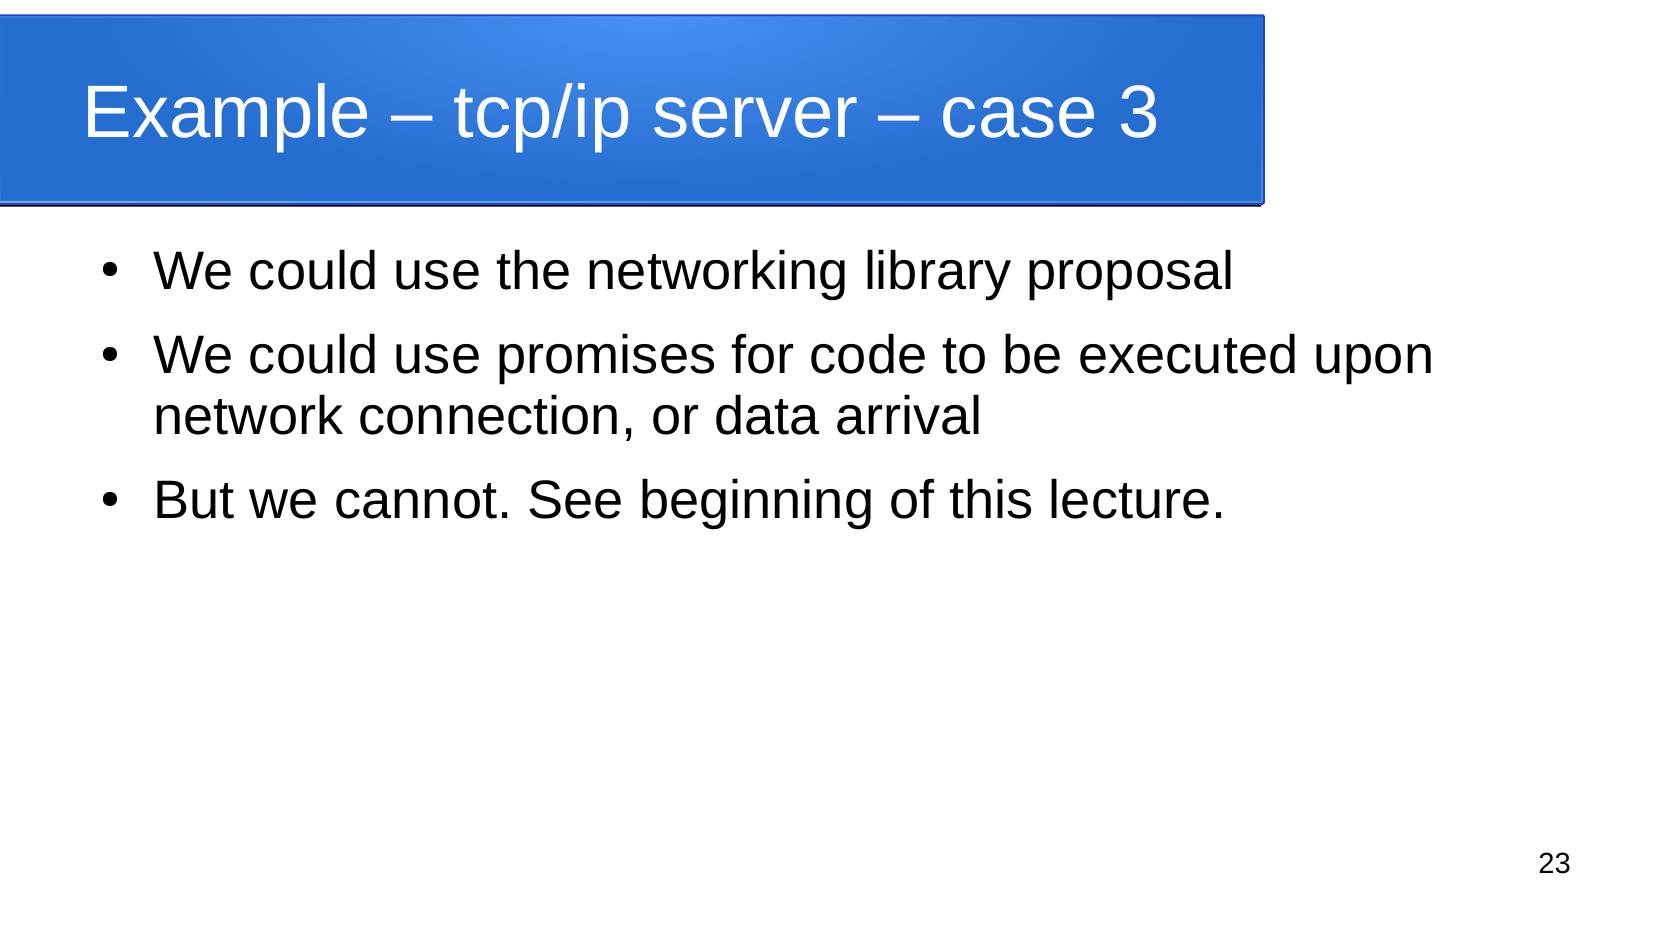

# Example – tcp/ip server – case 3
We could use the networking library proposal
We could use promises for code to be executed upon network connection, or data arrival
But we cannot. See beginning of this lecture.
23